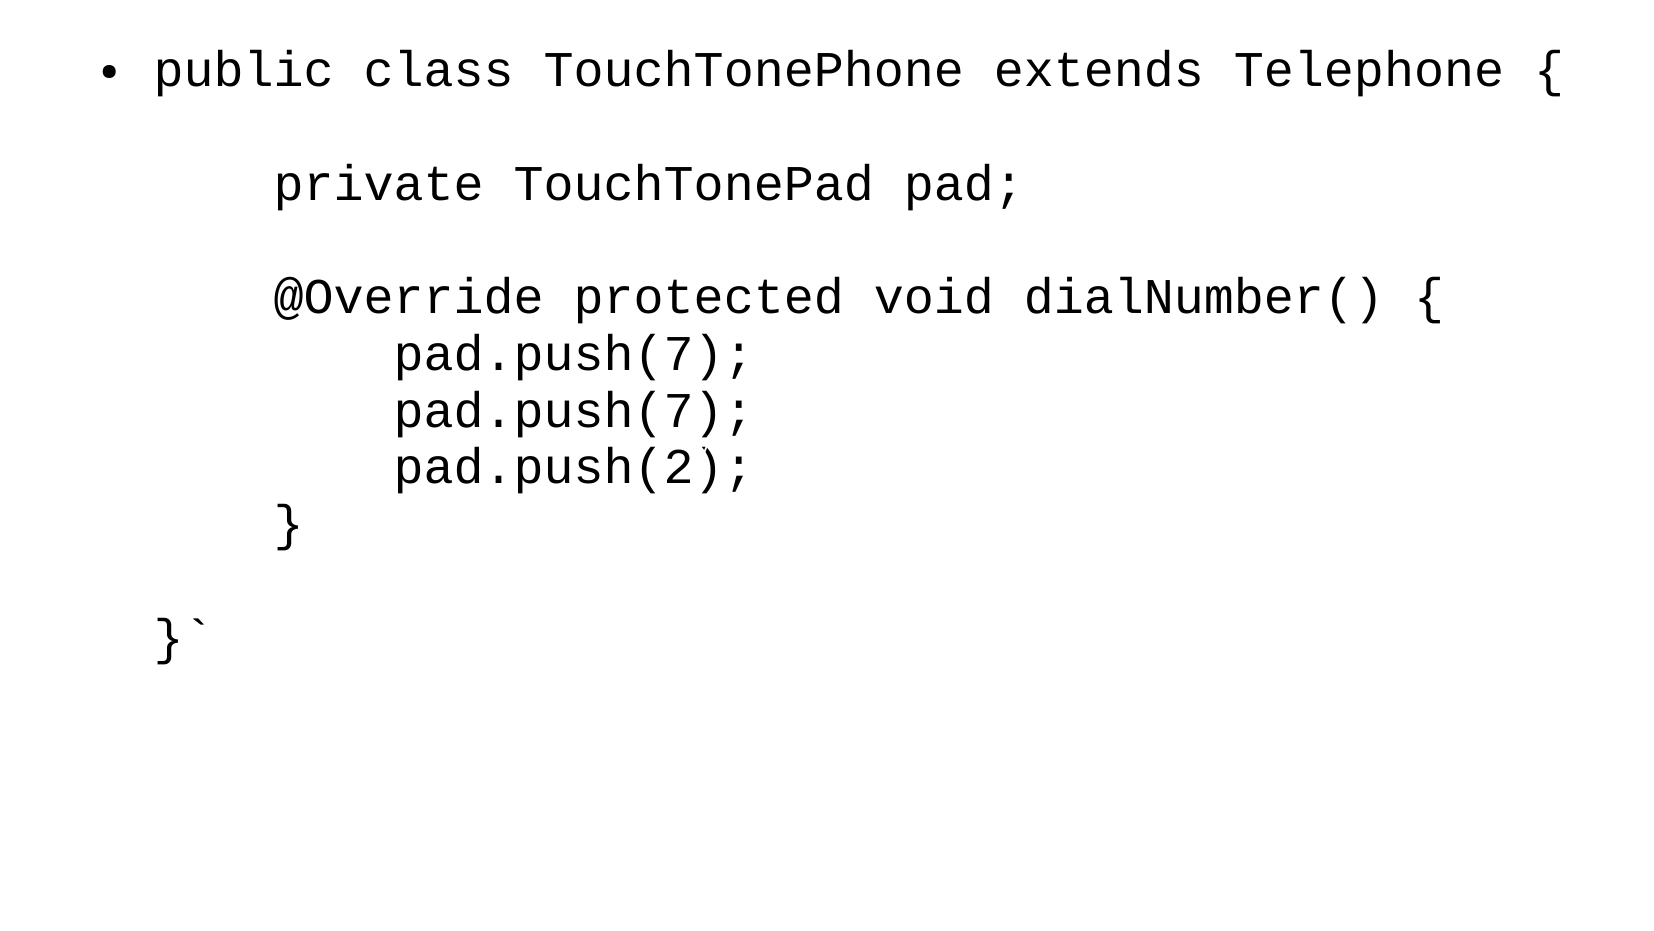

# public class TouchTonePhone extends Telephone { private TouchTonePad pad; @Override protected void dialNumber() { pad.push(7); pad.push(7); pad.push(2); } }`
ZAbKGHCEkSC6